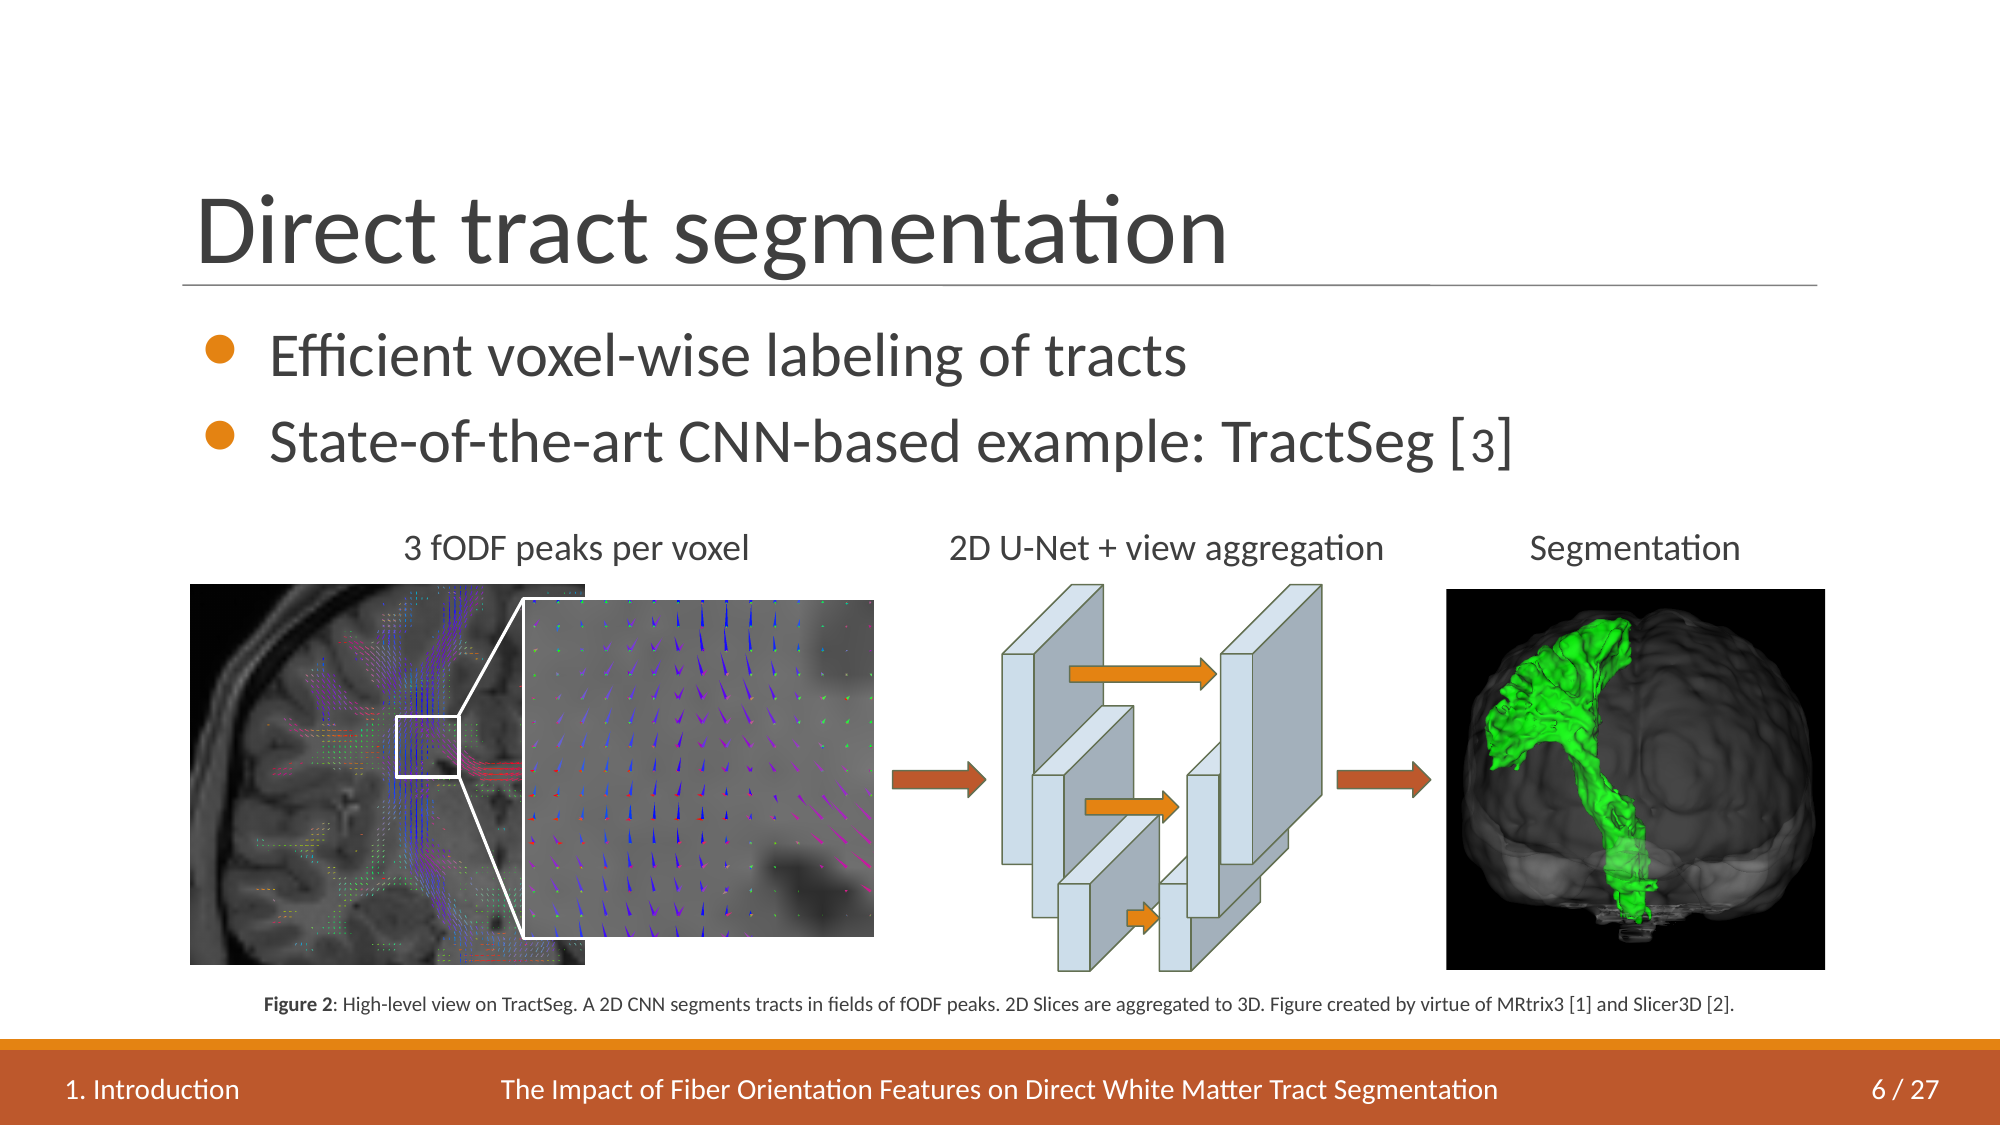

# Direct tract segmentation
Efficient voxel-wise labeling of tracts
State-of-the-art CNN-based example: TractSeg [3]
2D U-Net + view aggregation
3 fODF peaks per voxel
Segmentation
1. Introduction
The Impact of Fiber Orientation Features on Direct White Matter Tract Segmentation
Figure 2: High-level view on TractSeg. A 2D CNN segments tracts in fields of fODF peaks. 2D Slices are aggregated to 3D. Figure created by virtue of MRtrix3 [1] and Slicer3D [2].